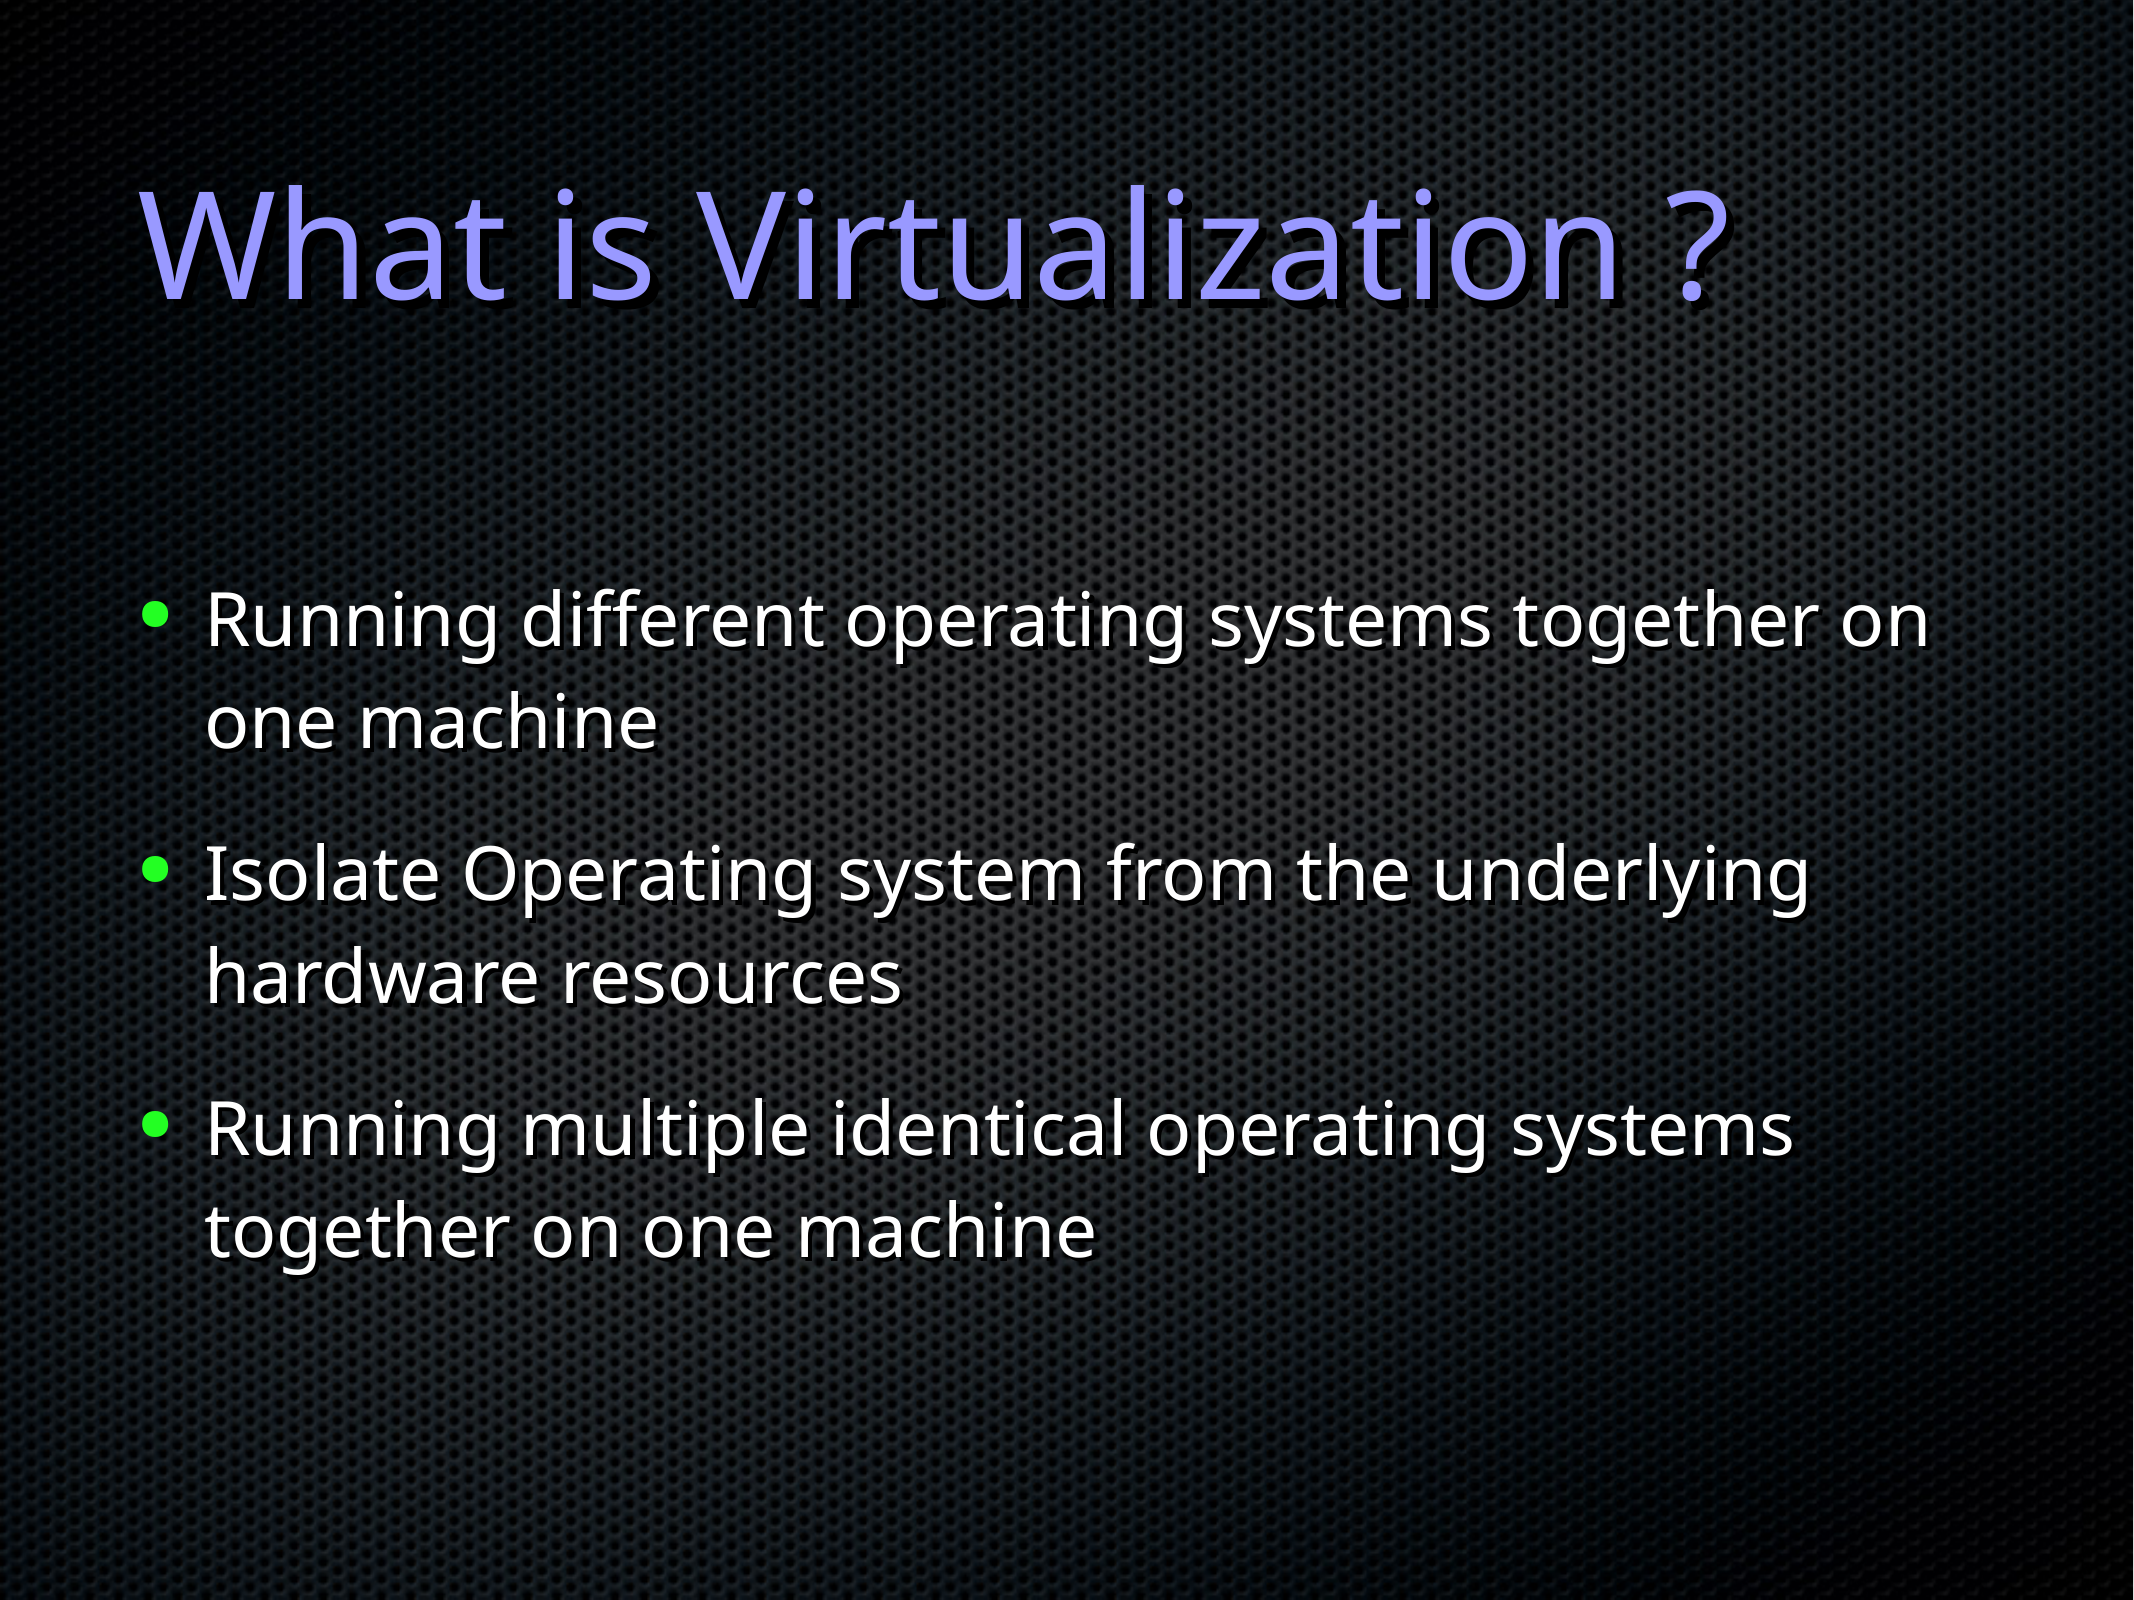

# What is Virtualization ?
Running different operating systems together on one machine
Isolate Operating system from the underlying hardware resources
Running multiple identical operating systems together on one machine